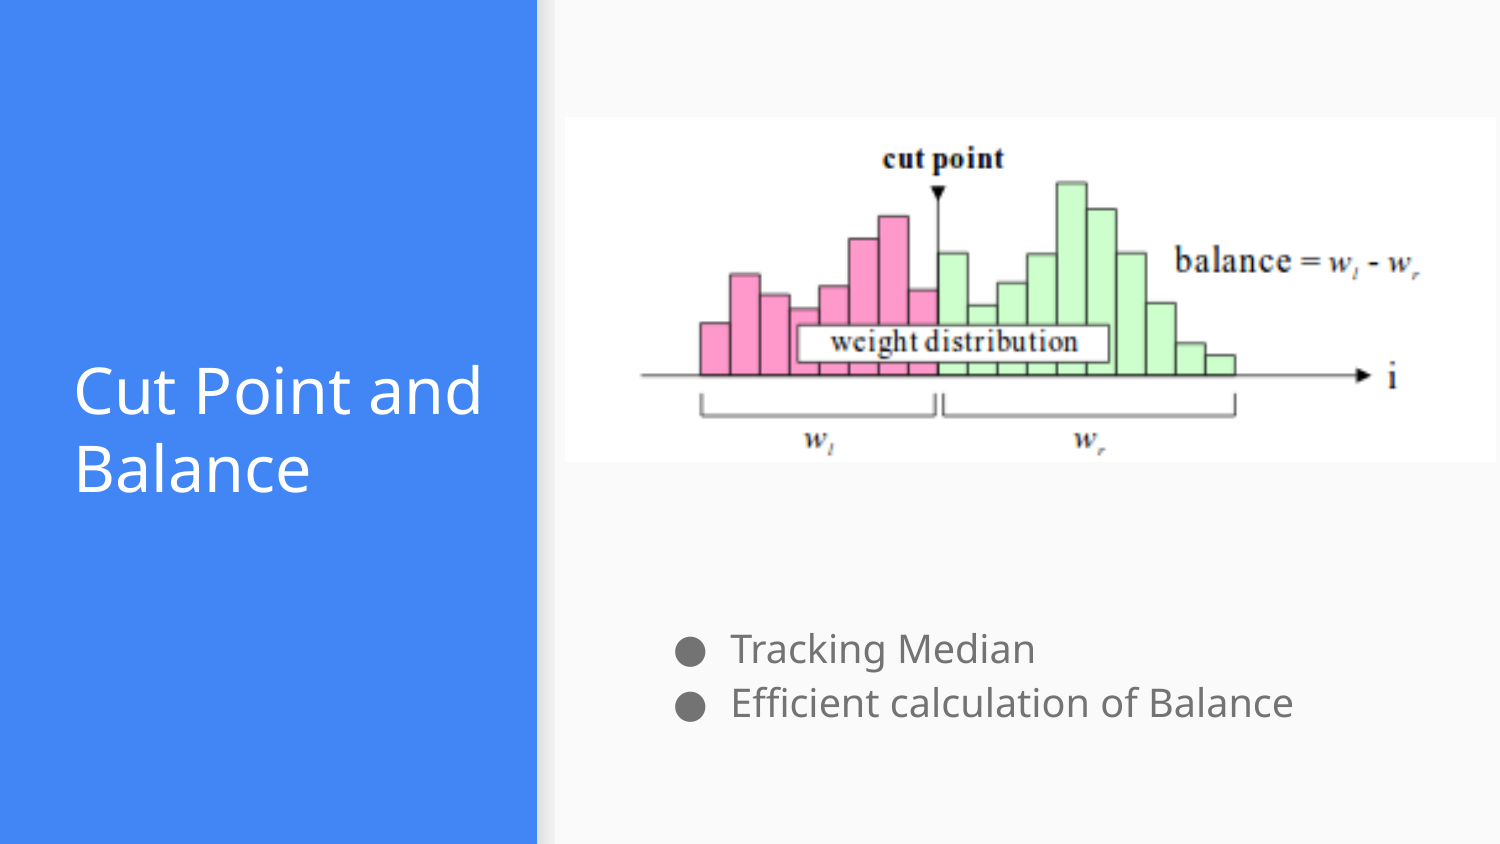

# Cut Point and Balance
Tracking Median
Efficient calculation of Balance